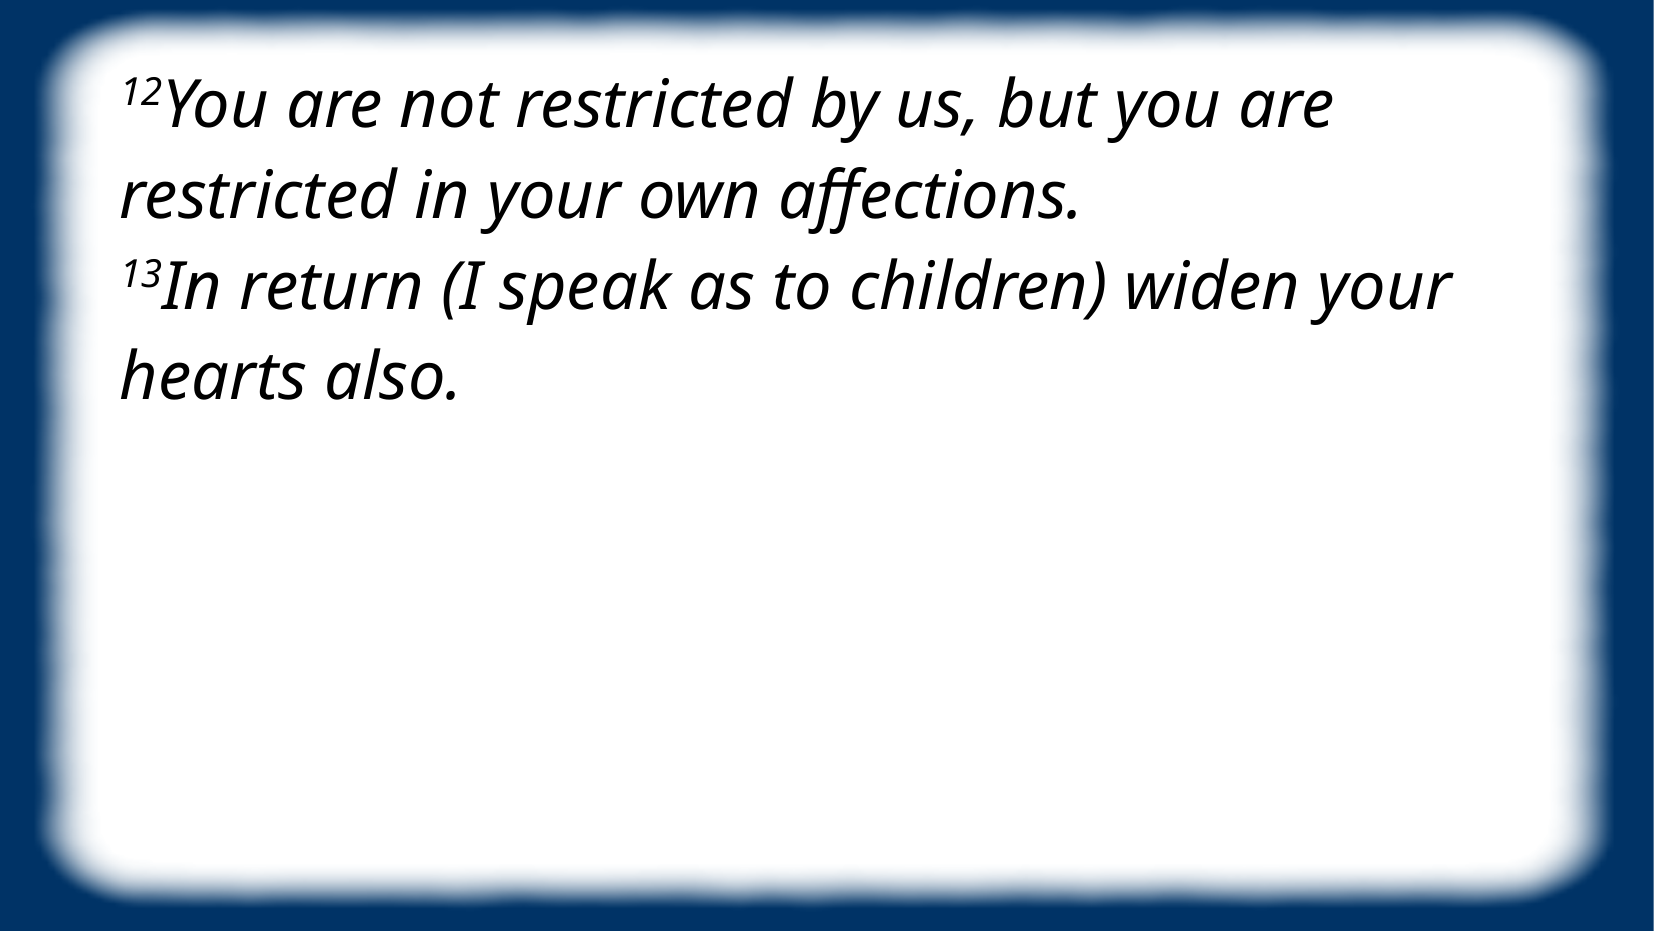

12You are not restricted by us, but you are restricted in your own affections.
13In return (I speak as to children) widen your hearts also.